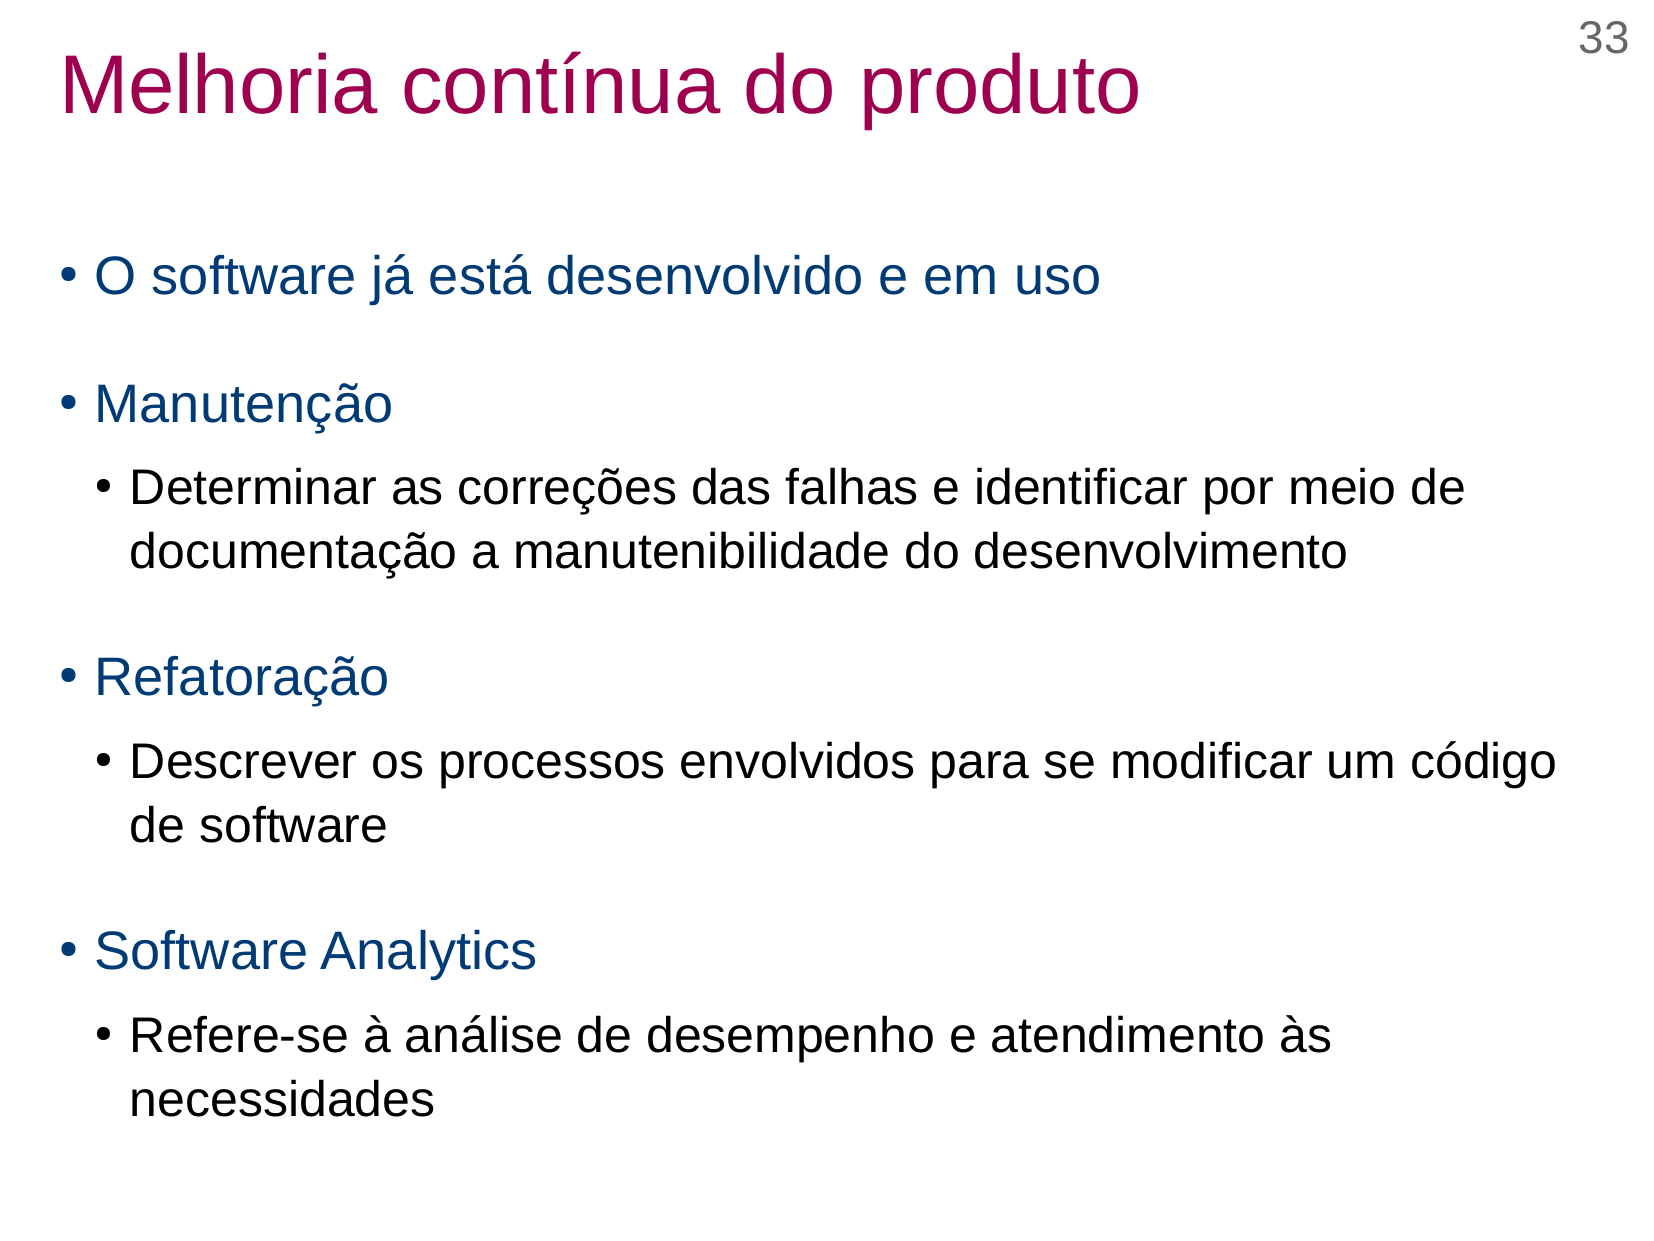

33
# Melhoria contínua do produto
O software já está desenvolvido e em uso
Manutenção
Determinar as correções das falhas e identificar por meio de documentação a manutenibilidade do desenvolvimento
Refatoração
Descrever os processos envolvidos para se modificar um código de software
Software Analytics
Refere-se à análise de desempenho e atendimento às necessidades